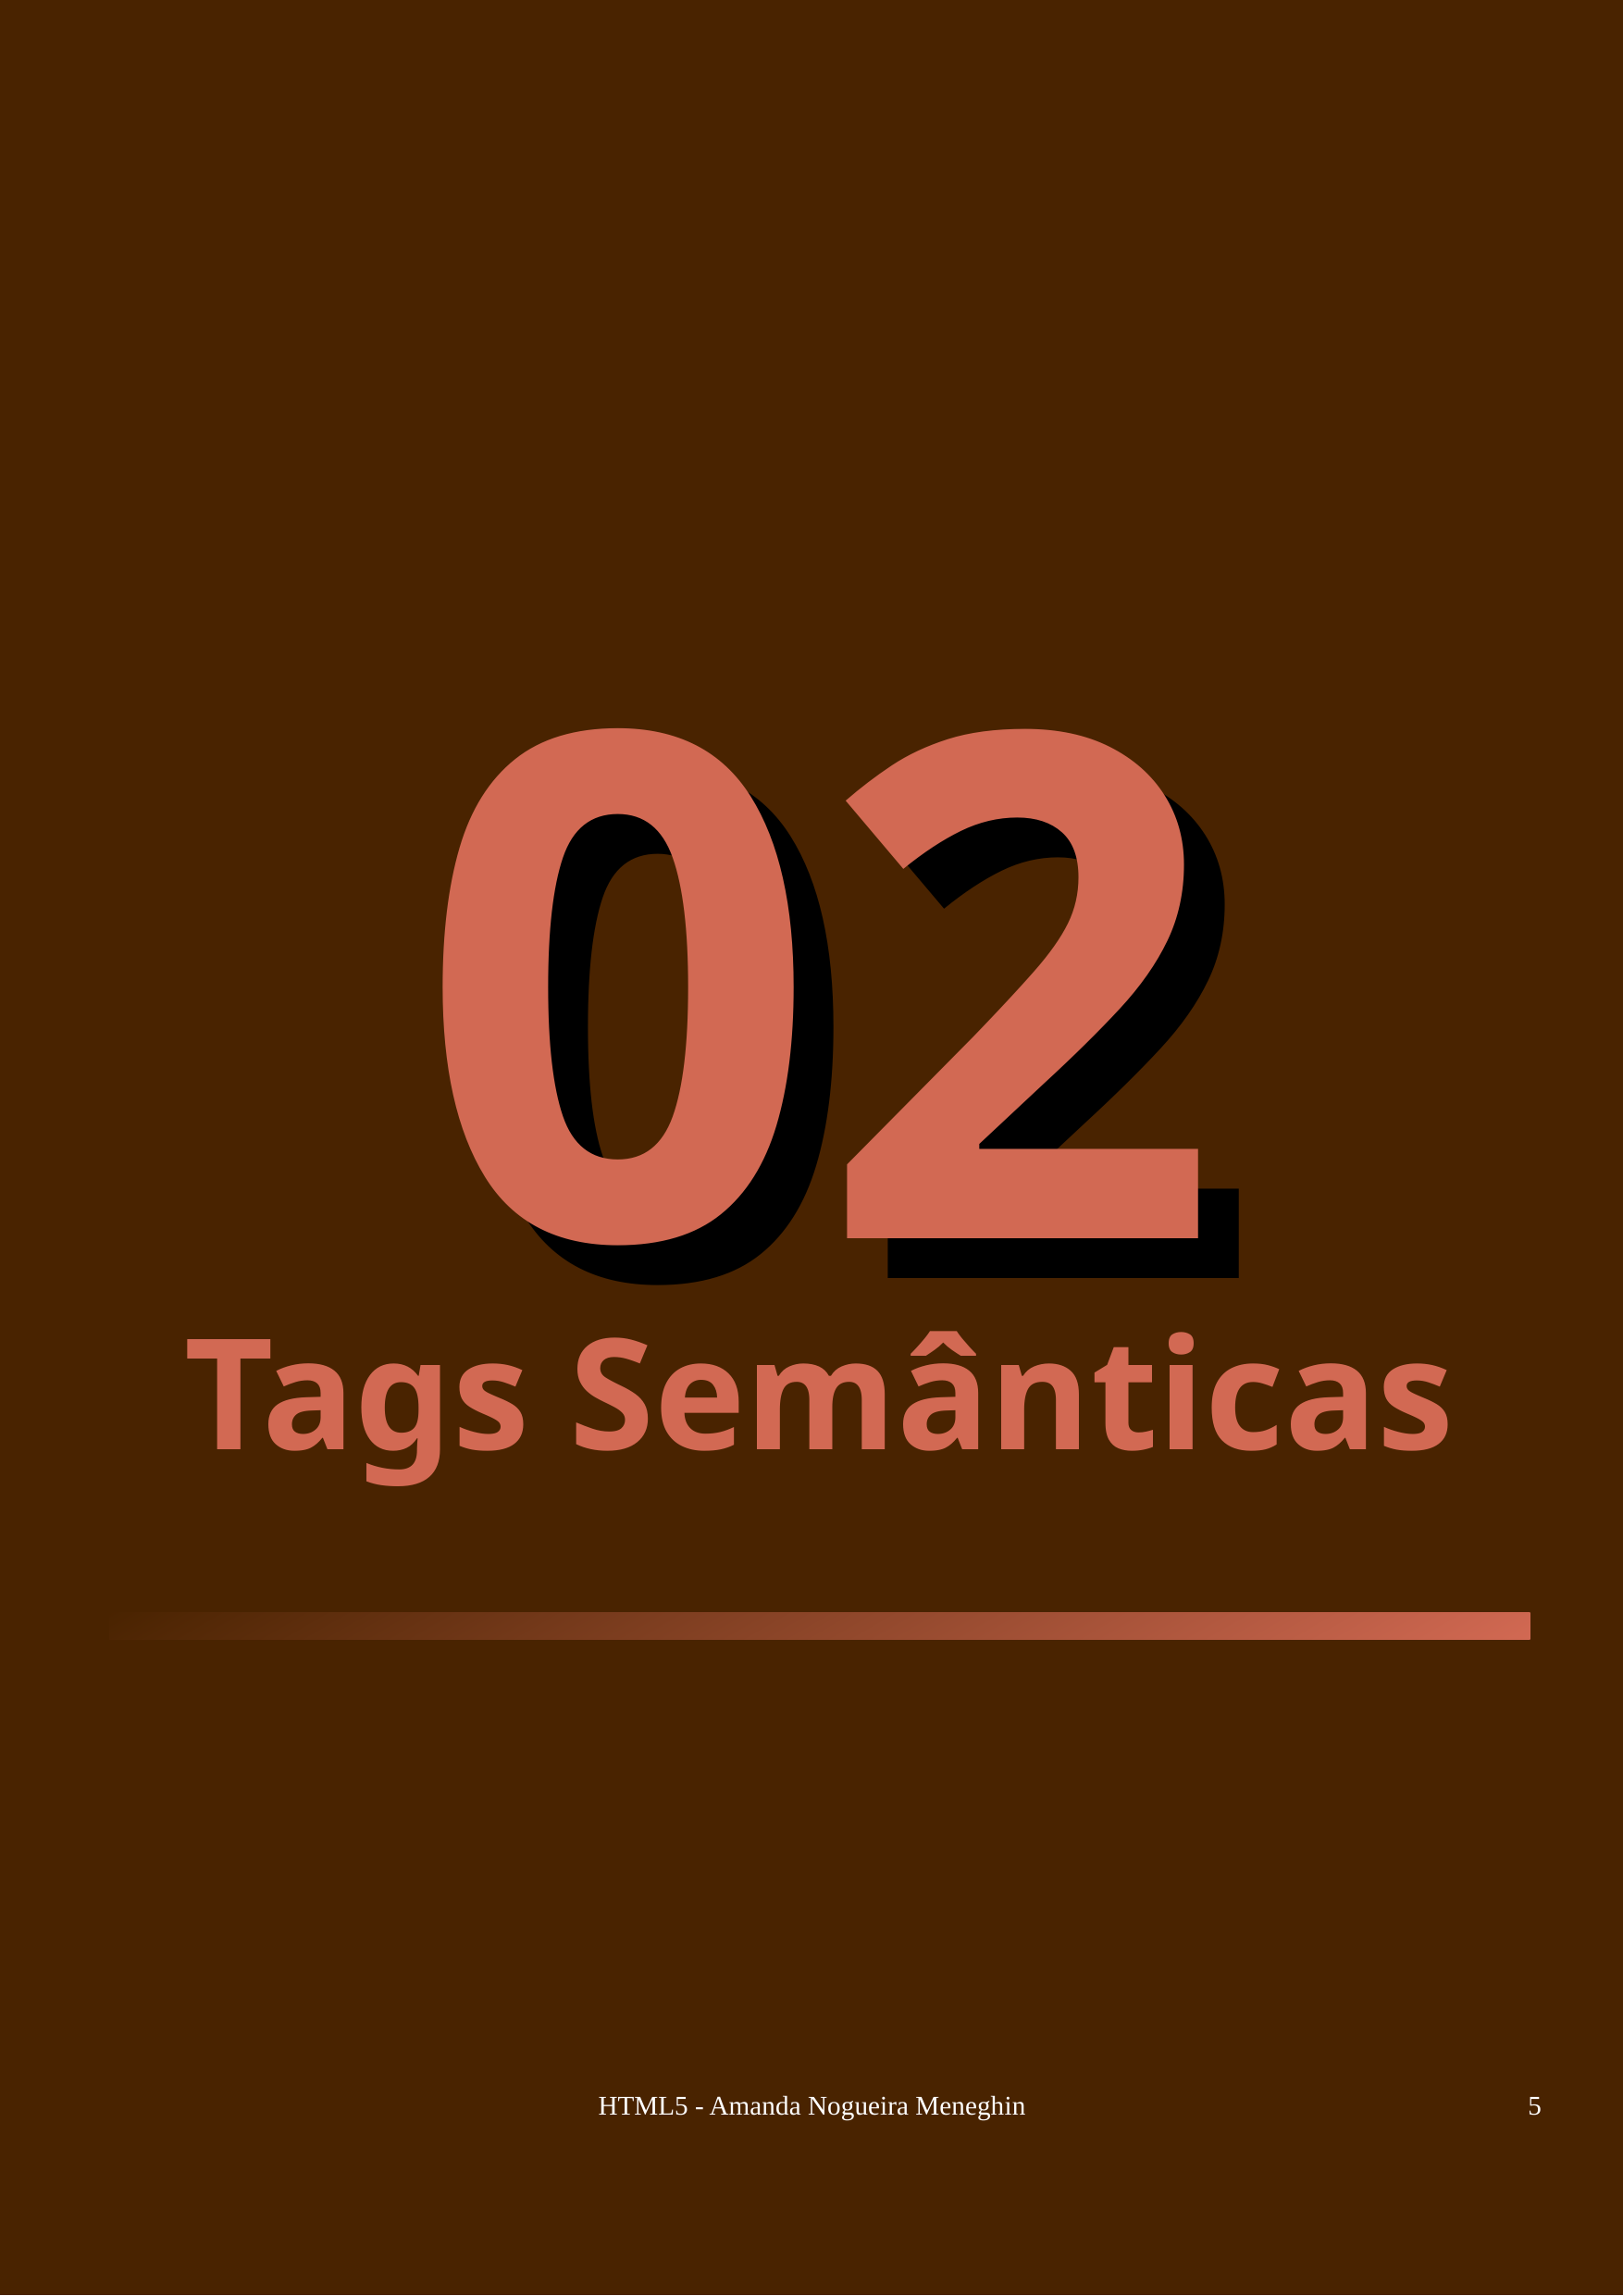

02
Tags Semânticas
HTML5 - Amanda Nogueira Meneghin
5